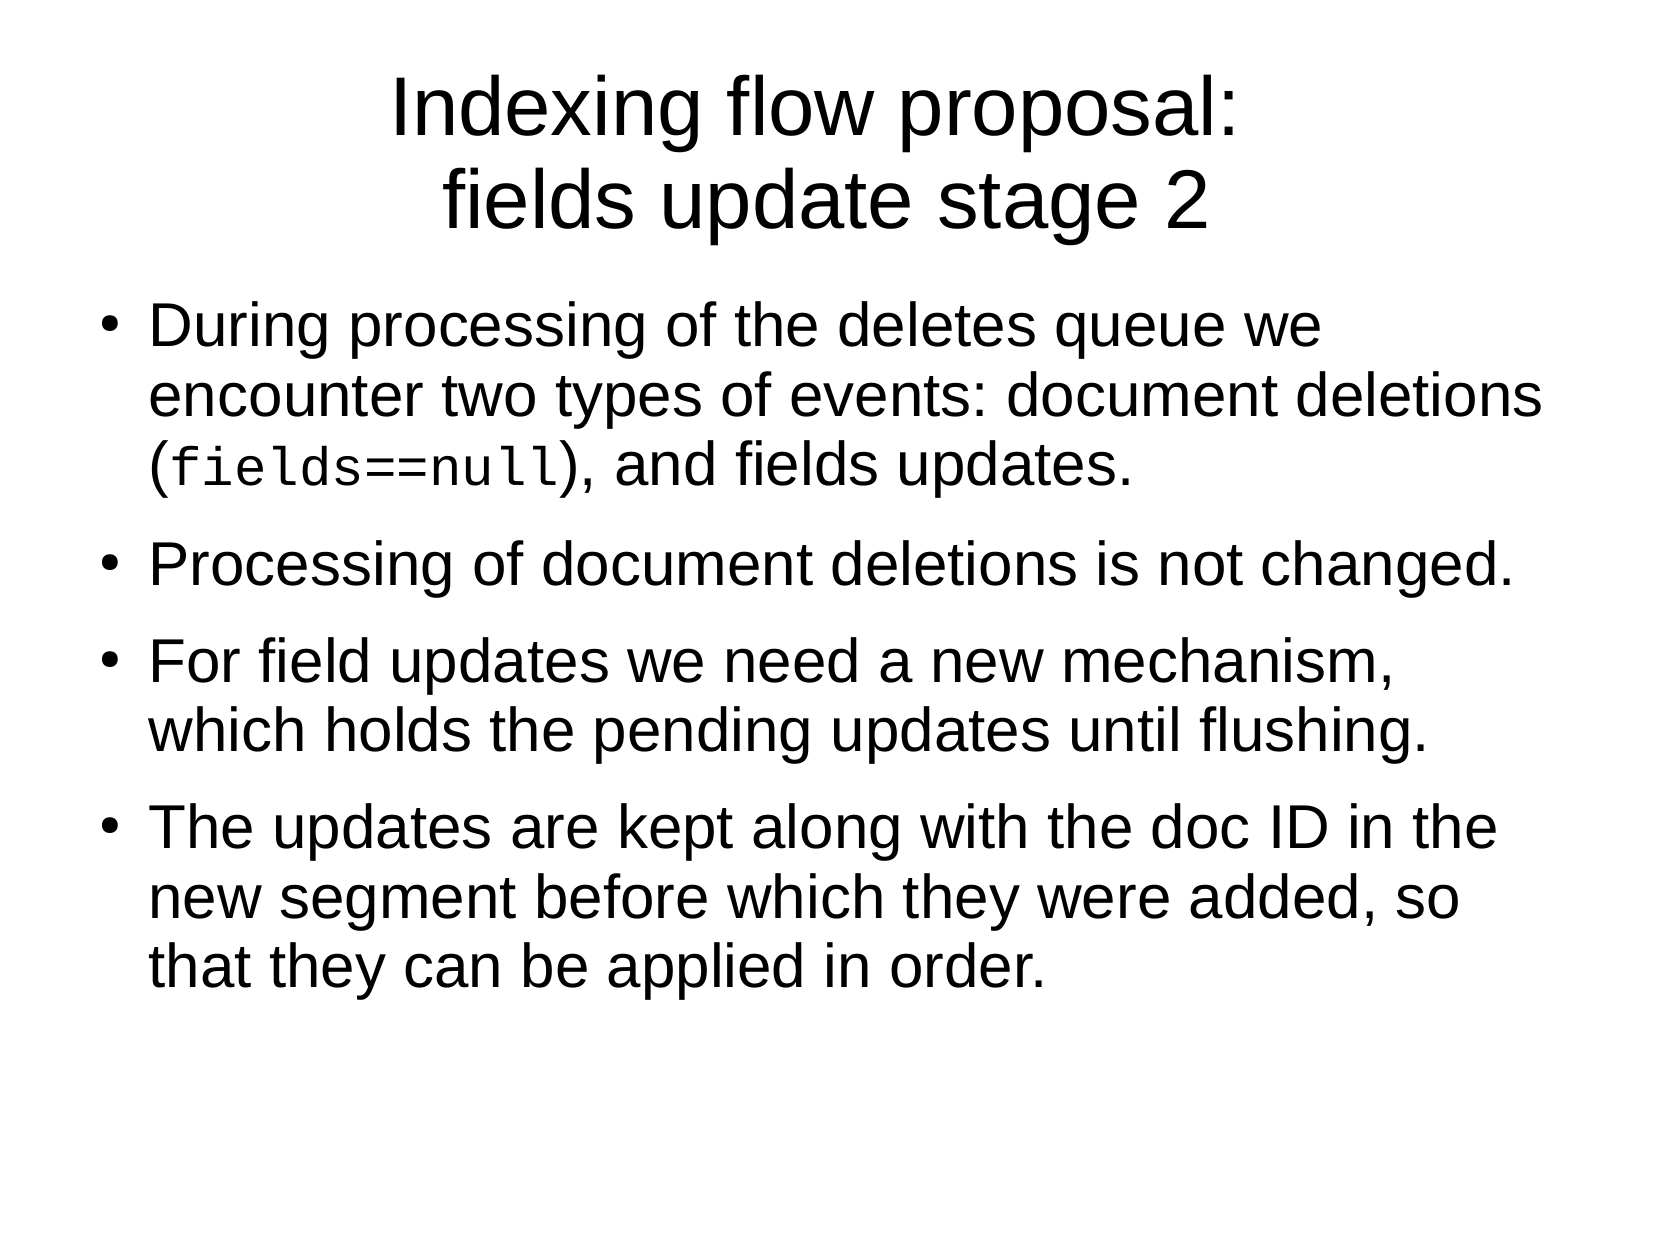

# Indexing flow proposal: fields update stage 2
During processing of the deletes queue we encounter two types of events: document deletions (fields==null), and fields updates.
Processing of document deletions is not changed.
For field updates we need a new mechanism, which holds the pending updates until flushing.
The updates are kept along with the doc ID in the new segment before which they were added, so that they can be applied in order.